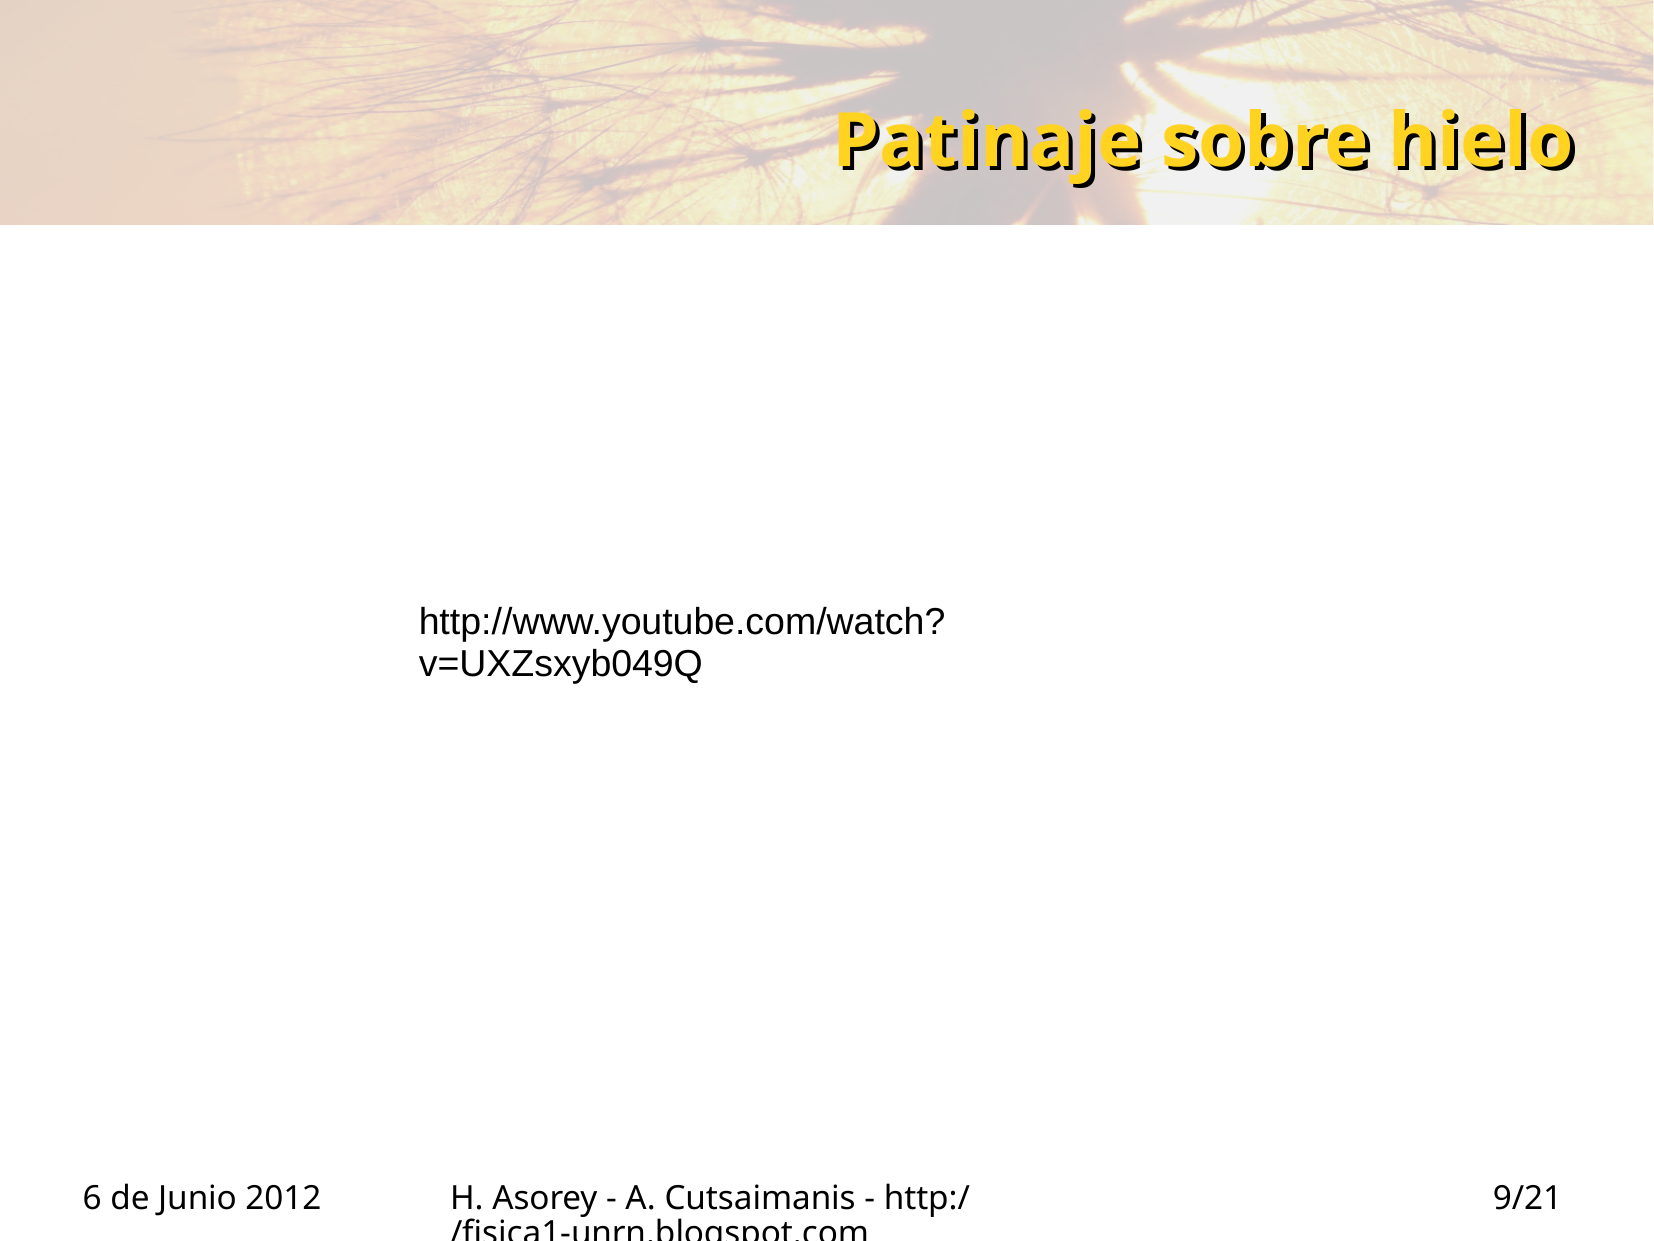

# Patinaje sobre hielo
http://www.youtube.com/watch?v=UXZsxyb049Q
6 de Junio 2012
H. Asorey - A. Cutsaimanis - http://fisica1-unrn.blogspot.com
9